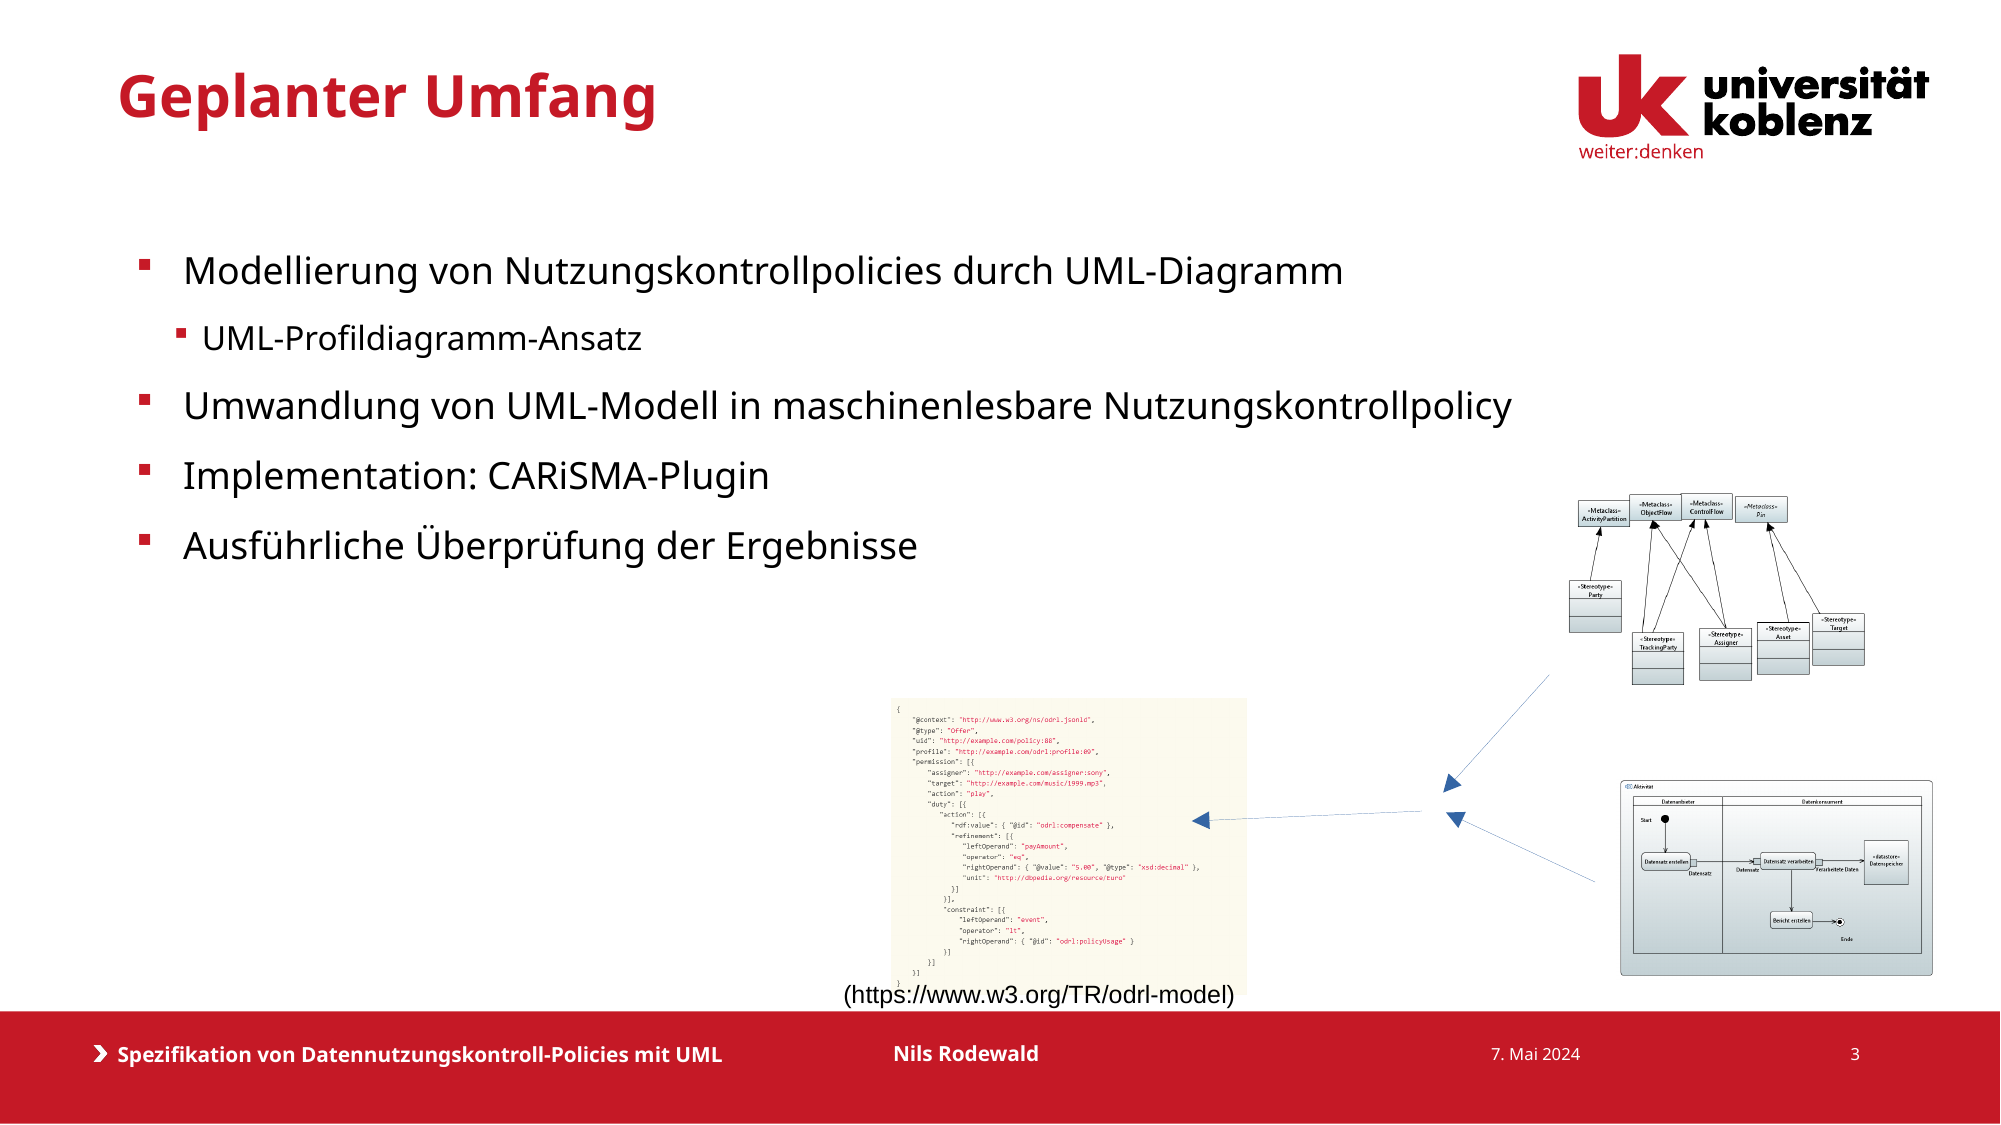

# Geplanter Umfang
Modellierung von Nutzungskontrollpolicies durch UML-Diagramm
UML-Profildiagramm-Ansatz
Umwandlung von UML-Modell in maschinenlesbare Nutzungskontrollpolicy
Implementation: CARiSMA-Plugin
Ausführliche Überprüfung der Ergebnisse
(https://www.w3.org/TR/odrl-model)